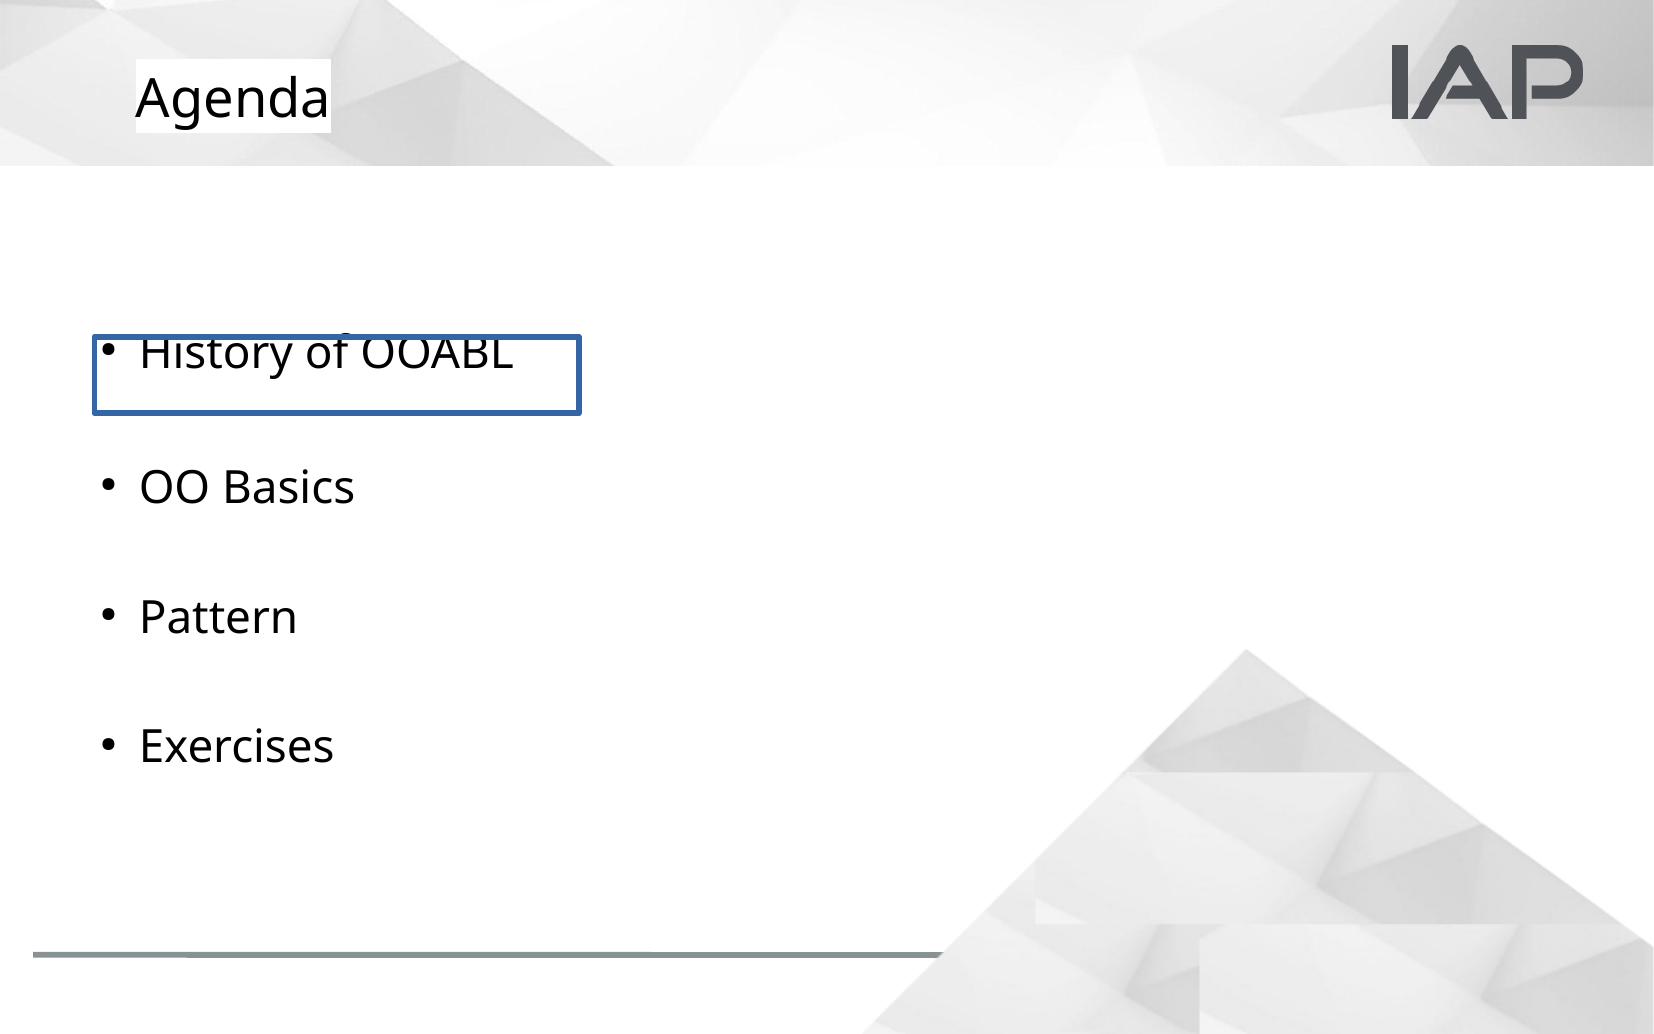

# Agenda
History of OOABL
OO Basics
Pattern
Exercises
2